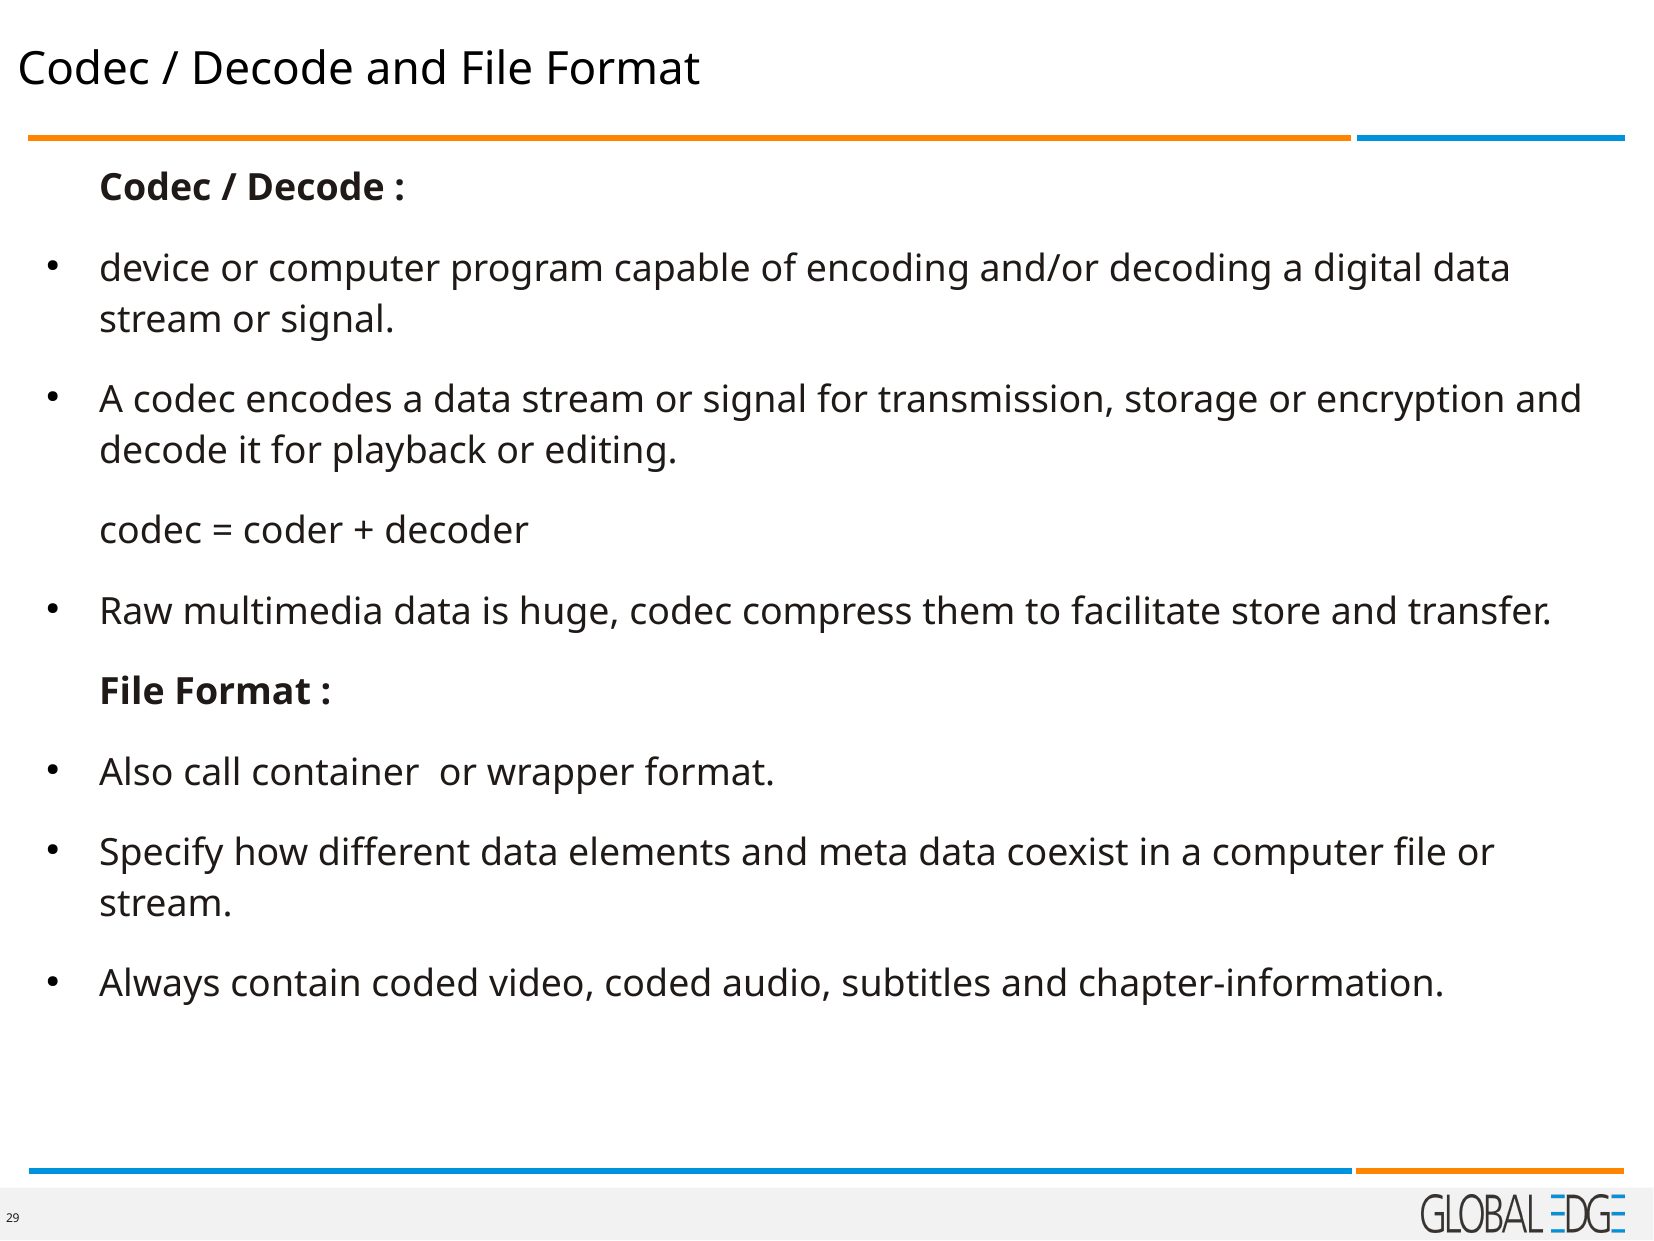

# Codec / Decode and File Format
Codec / Decode :
device or computer program capable of encoding and/or decoding a digital data stream or signal.
A codec encodes a data stream or signal for transmission, storage or encryption and decode it for playback or editing.
codec = coder + decoder
Raw multimedia data is huge, codec compress them to facilitate store and transfer.
File Format :
Also call container or wrapper format.
Specify how different data elements and meta data coexist in a computer file or stream.
Always contain coded video, coded audio, subtitles and chapter-information.